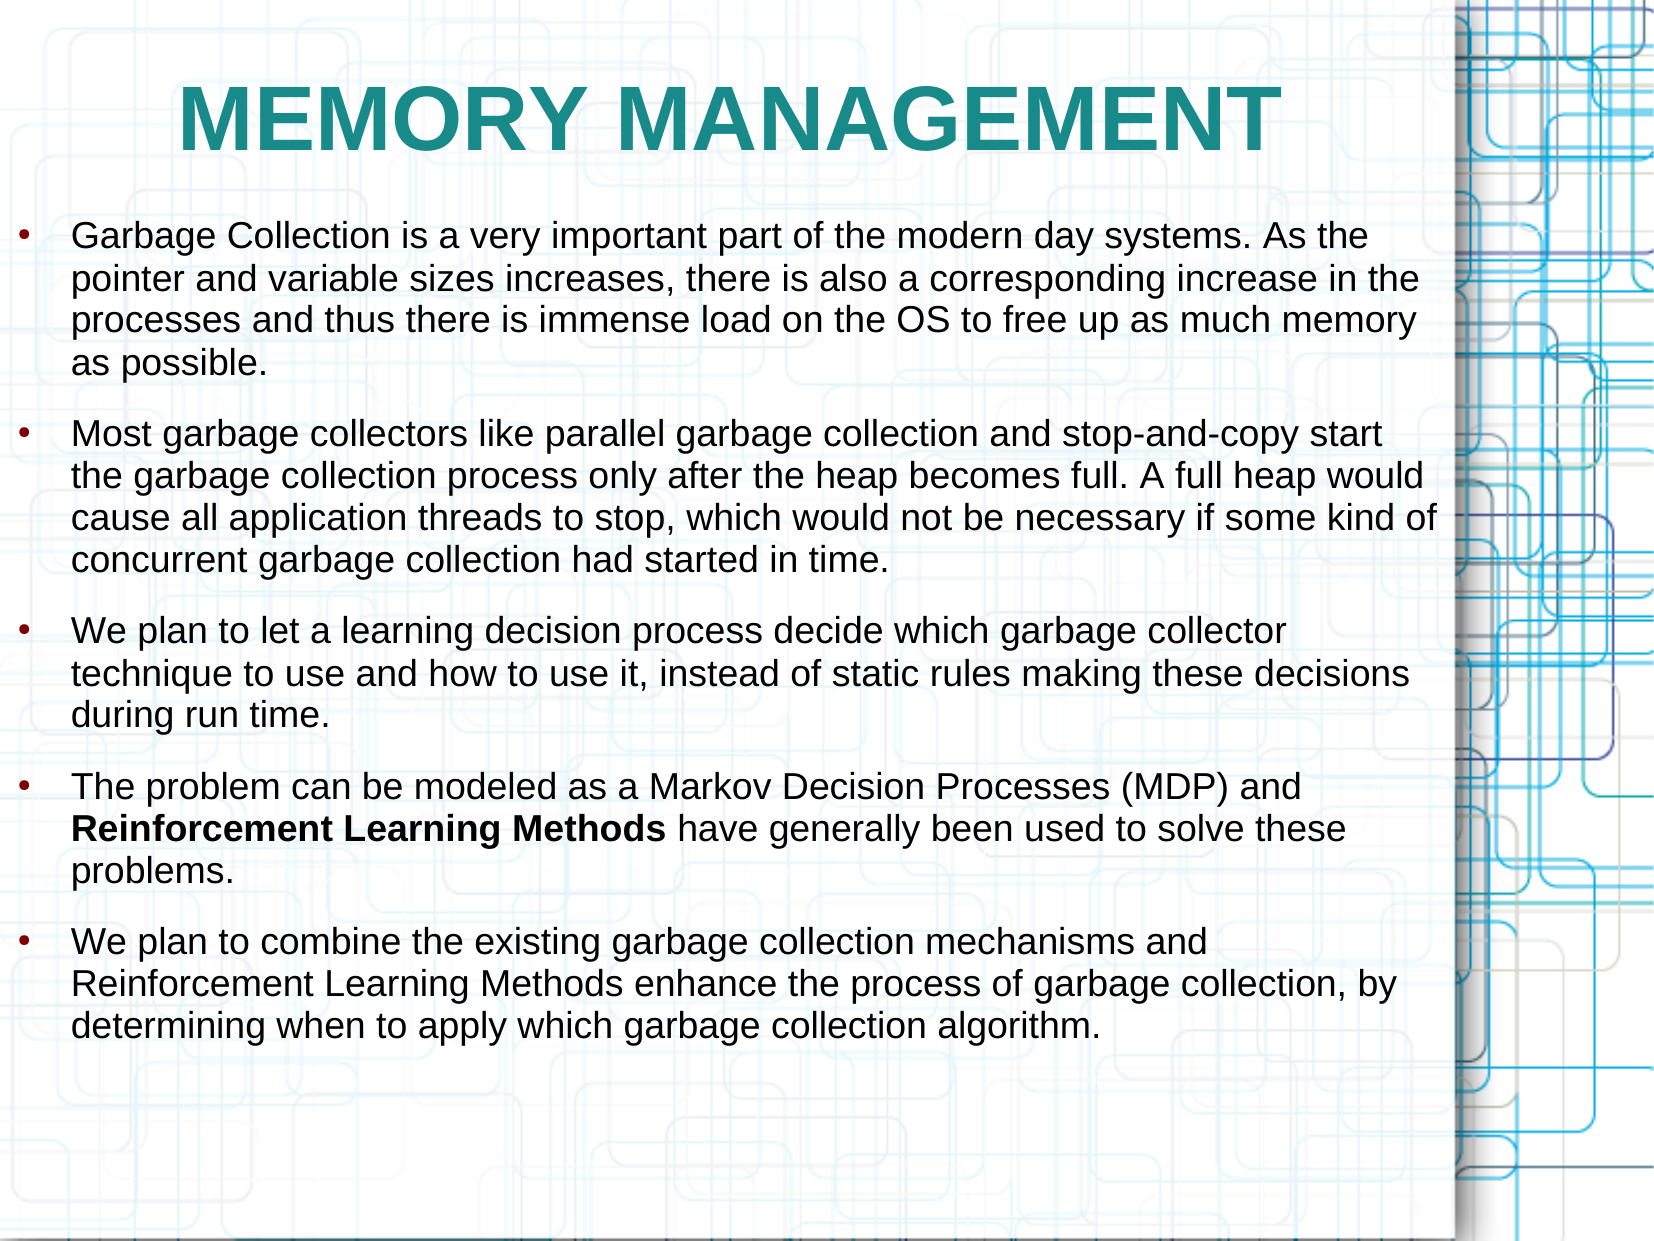

# MEMORY MANAGEMENT
Garbage Collection is a very important part of the modern day systems. As the pointer and variable sizes increases, there is also a corresponding increase in the processes and thus there is immense load on the OS to free up as much memory as possible.
Most garbage collectors like parallel garbage collection and stop-and-copy start the garbage collection process only after the heap becomes full. A full heap would cause all application threads to stop, which would not be necessary if some kind of concurrent garbage collection had started in time.
We plan to let a learning decision process decide which garbage collector technique to use and how to use it, instead of static rules making these decisions during run time.
The problem can be modeled as a Markov Decision Processes (MDP) and Reinforcement Learning Methods have generally been used to solve these problems.
We plan to combine the existing garbage collection mechanisms and Reinforcement Learning Methods enhance the process of garbage collection, by determining when to apply which garbage collection algorithm.